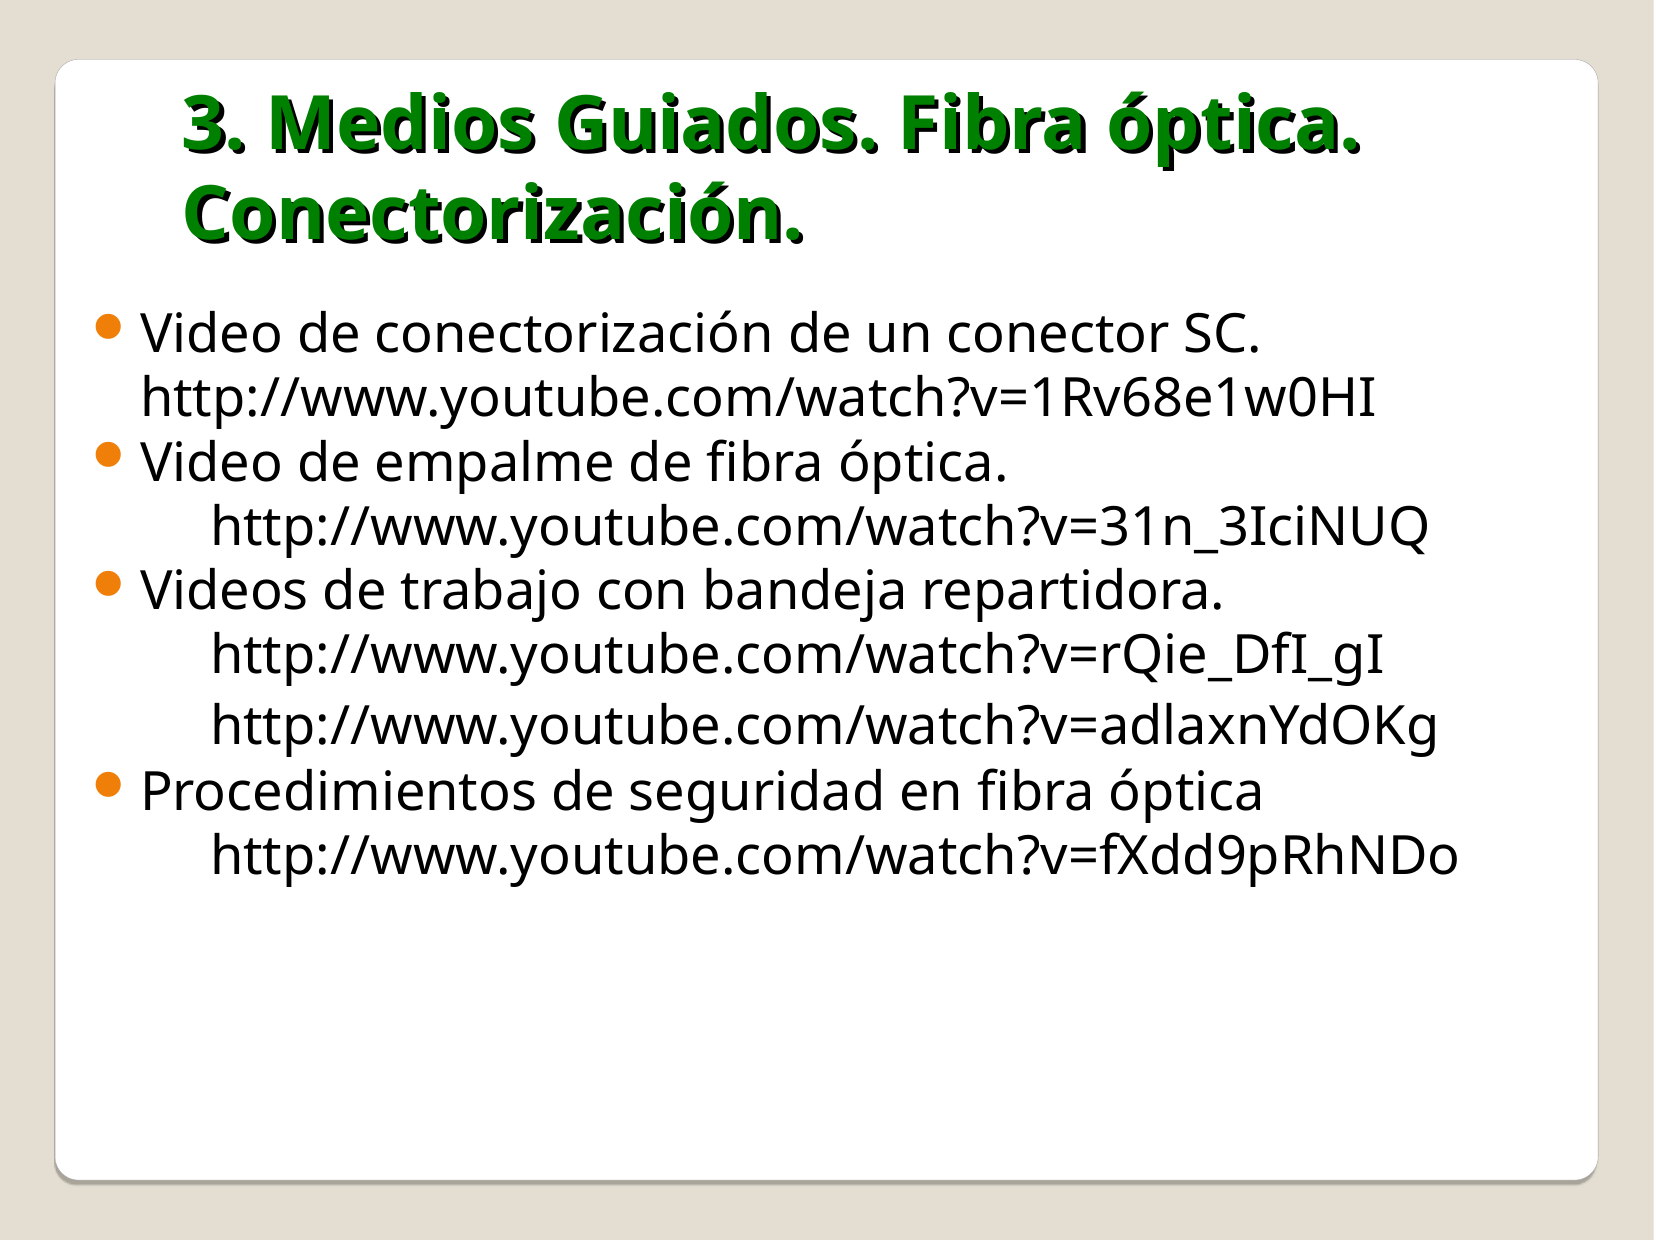

# 3. Medios Guiados. Fibra óptica. Conectorización.
Video de conectorización de un conector SC.
http://www.youtube.com/watch?v=1Rv68e1w0HI
Video de empalme de fibra óptica.
 http://www.youtube.com/watch?v=31n_3IciNUQ
Videos de trabajo con bandeja repartidora.
 http://www.youtube.com/watch?v=rQie_DfI_gI
 http://www.youtube.com/watch?v=adlaxnYdOKg
Procedimientos de seguridad en fibra óptica
 http://www.youtube.com/watch?v=fXdd9pRhNDo